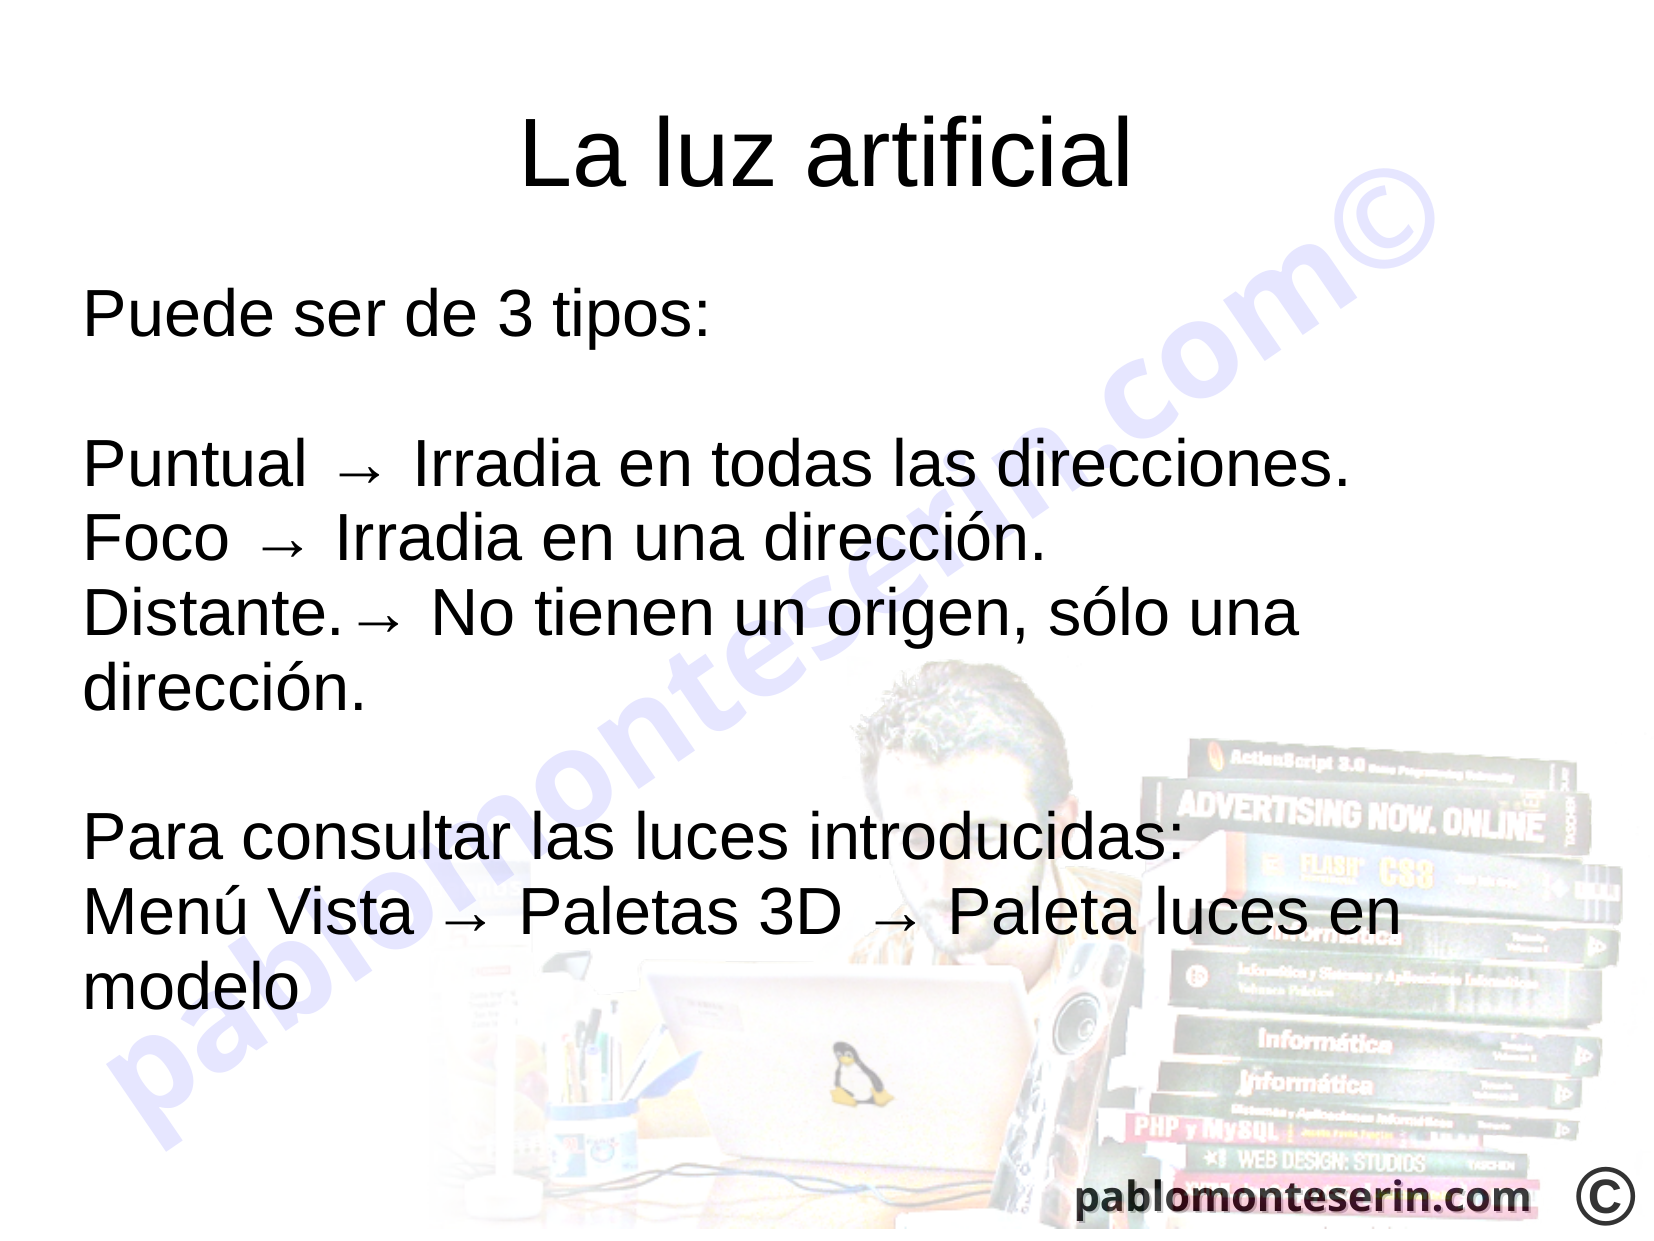

# La luz artificial
Puede ser de 3 tipos:
Puntual → Irradia en todas las direcciones.
Foco → Irradia en una dirección.
Distante.→ No tienen un origen, sólo una dirección.
Para consultar las luces introducidas:
Menú Vista → Paletas 3D → Paleta luces en modelo